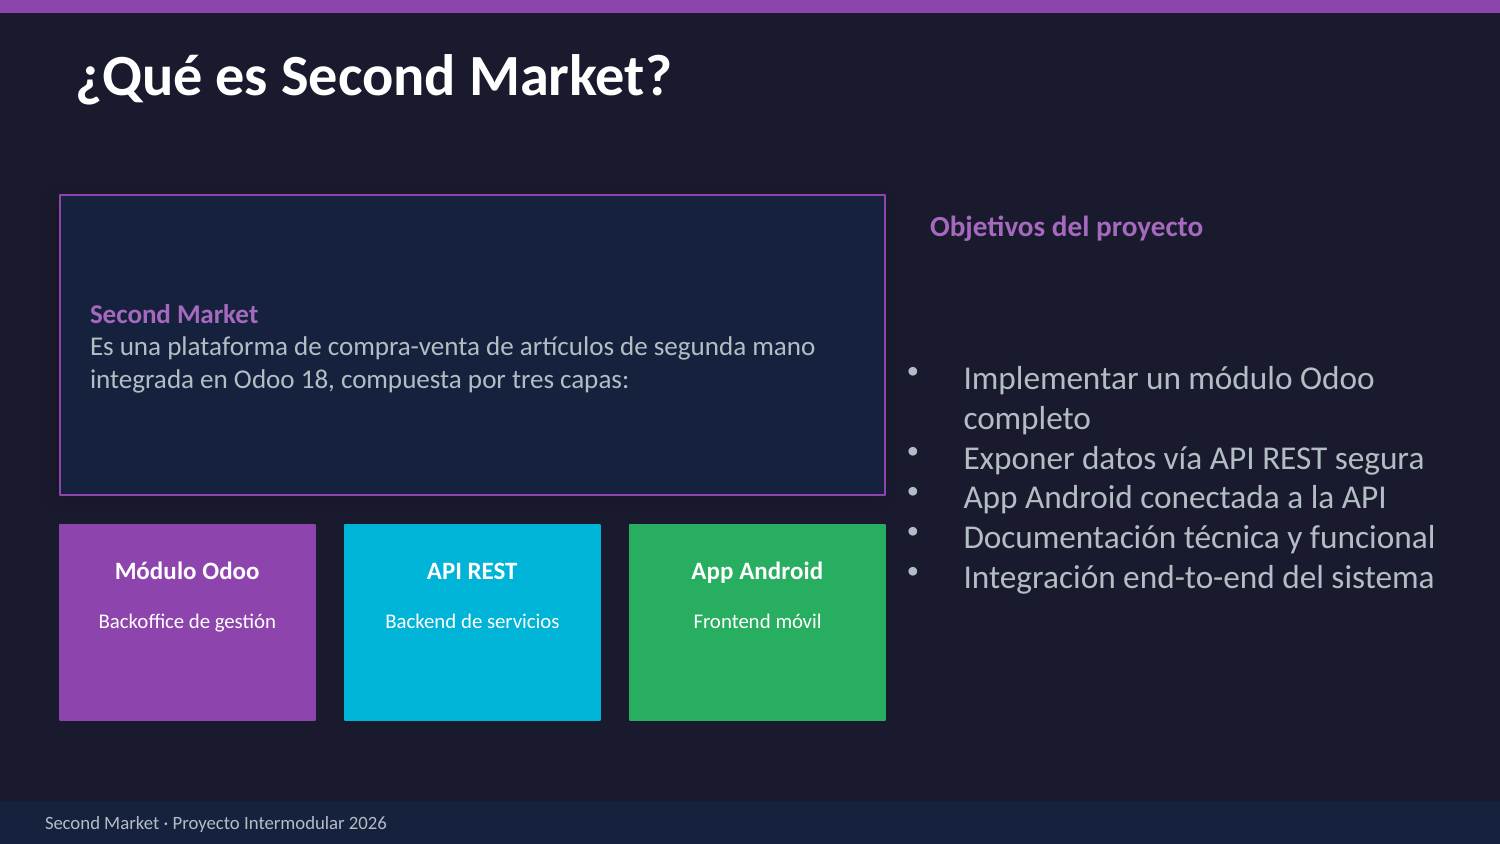

¿Qué es Second Market?
Objetivos del proyecto
Second Market
Es una plataforma de compra-venta de artículos de segunda mano integrada en Odoo 18, compuesta por tres capas:
Implementar un módulo Odoo completo
Exponer datos vía API REST segura
App Android conectada a la API
Documentación técnica y funcional
Integración end-to-end del sistema
Módulo Odoo
API REST
App Android
Backoffice de gestión
Backend de servicios
Frontend móvil
Second Market · Proyecto Intermodular 2026